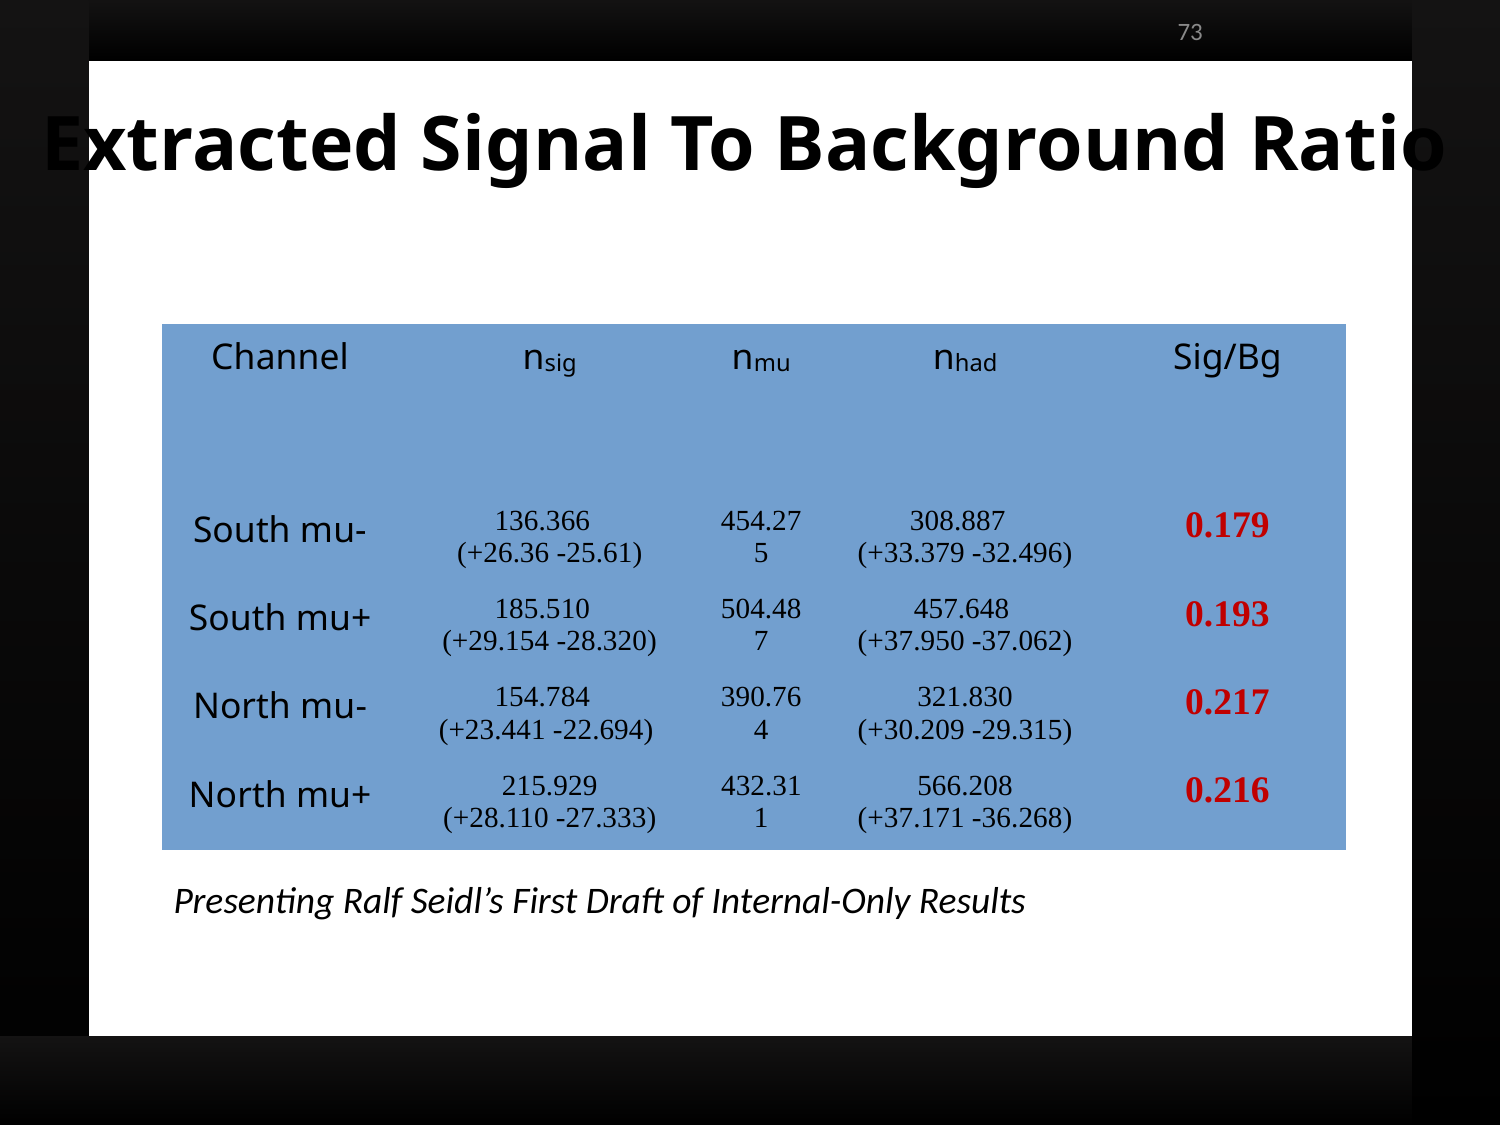

# Extracted Signal To Background Ratio
| Channel | nsig | nmu | nhad | Sig/Bg |
| --- | --- | --- | --- | --- |
| South mu- | 136.366  (+26.36 -25.61) | 454.275 | 308.887  (+33.379 -32.496) | 0.179 |
| South mu+ | 185.510  (+29.154 -28.320) | 504.487 | 457.648  (+37.950 -37.062) | 0.193 |
| North mu- | 154.784  (+23.441 -22.694) | 390.764 | 321.830 (+30.209 -29.315) | 0.217 |
| North mu+ | 215.929 (+28.110 -27.333) | 432.311 | 566.208 (+37.171 -36.268) | 0.216 |
Presenting Ralf Seidl’s First Draft of Internal-Only Results